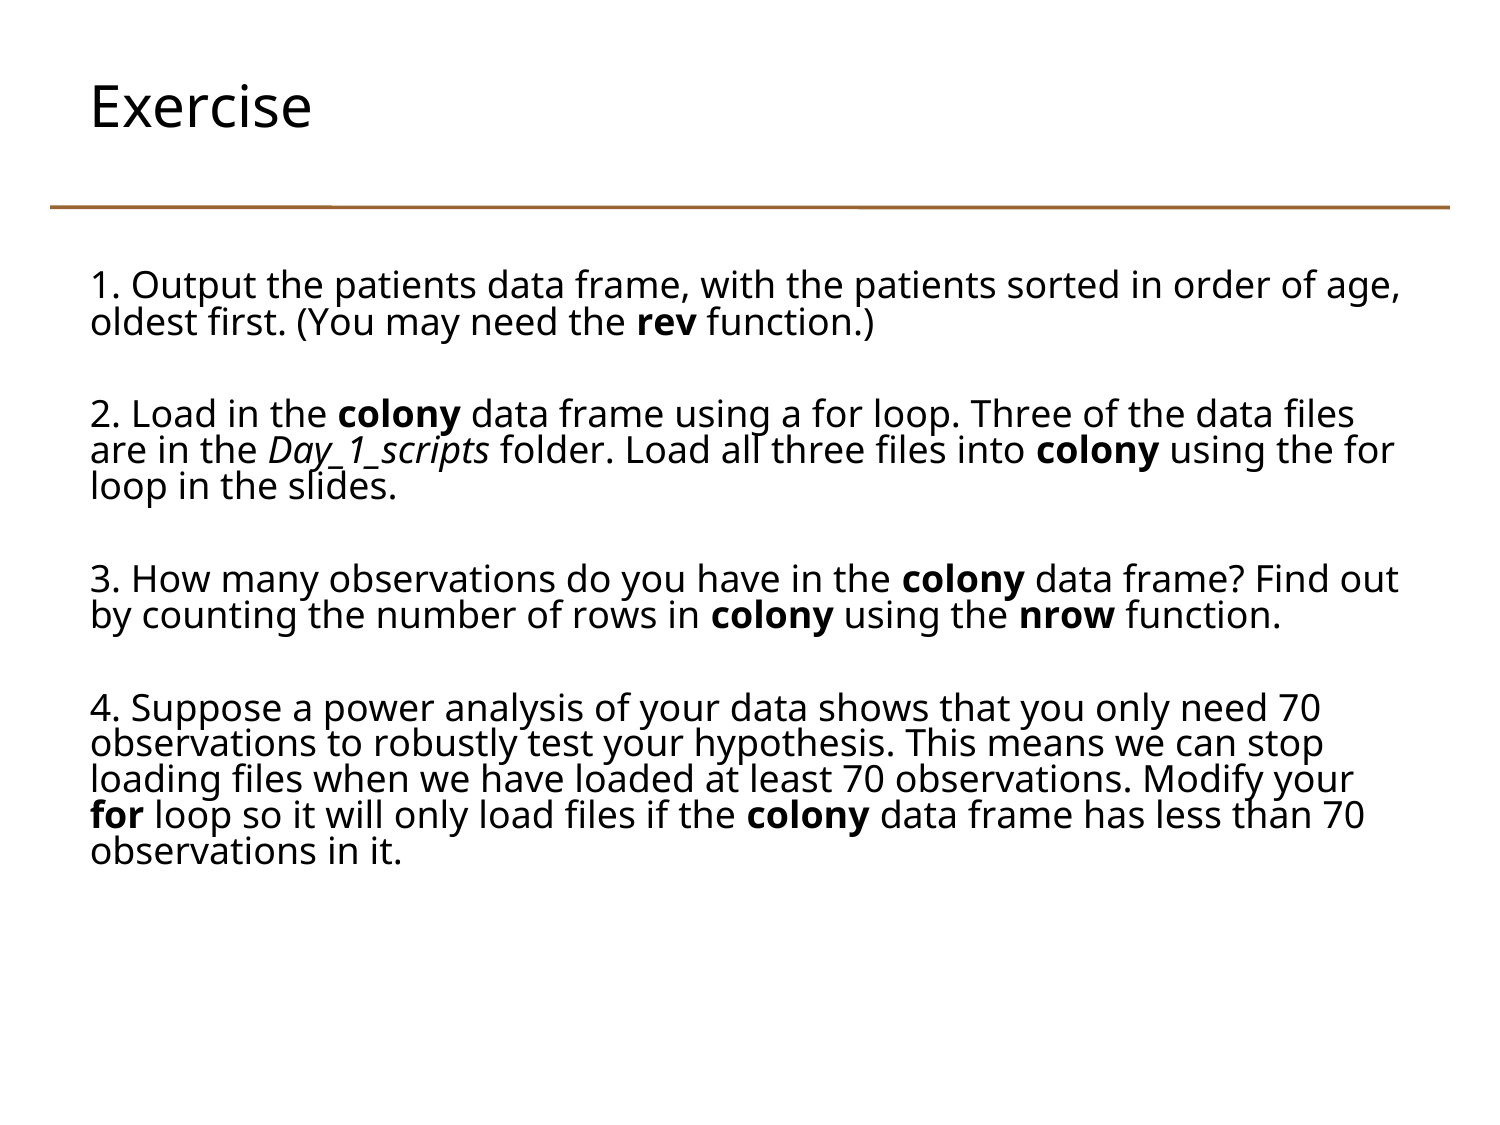

Exercise
1. Output the patients data frame, with the patients sorted in order of age, oldest first. (You may need the rev function.)
2. Load in the colony data frame using a for loop. Three of the data files are in the Day_1_scripts folder. Load all three files into colony using the for loop in the slides.
3. How many observations do you have in the colony data frame? Find out by counting the number of rows in colony using the nrow function.
4. Suppose a power analysis of your data shows that you only need 70 observations to robustly test your hypothesis. This means we can stop loading files when we have loaded at least 70 observations. Modify your for loop so it will only load files if the colony data frame has less than 70 observations in it.